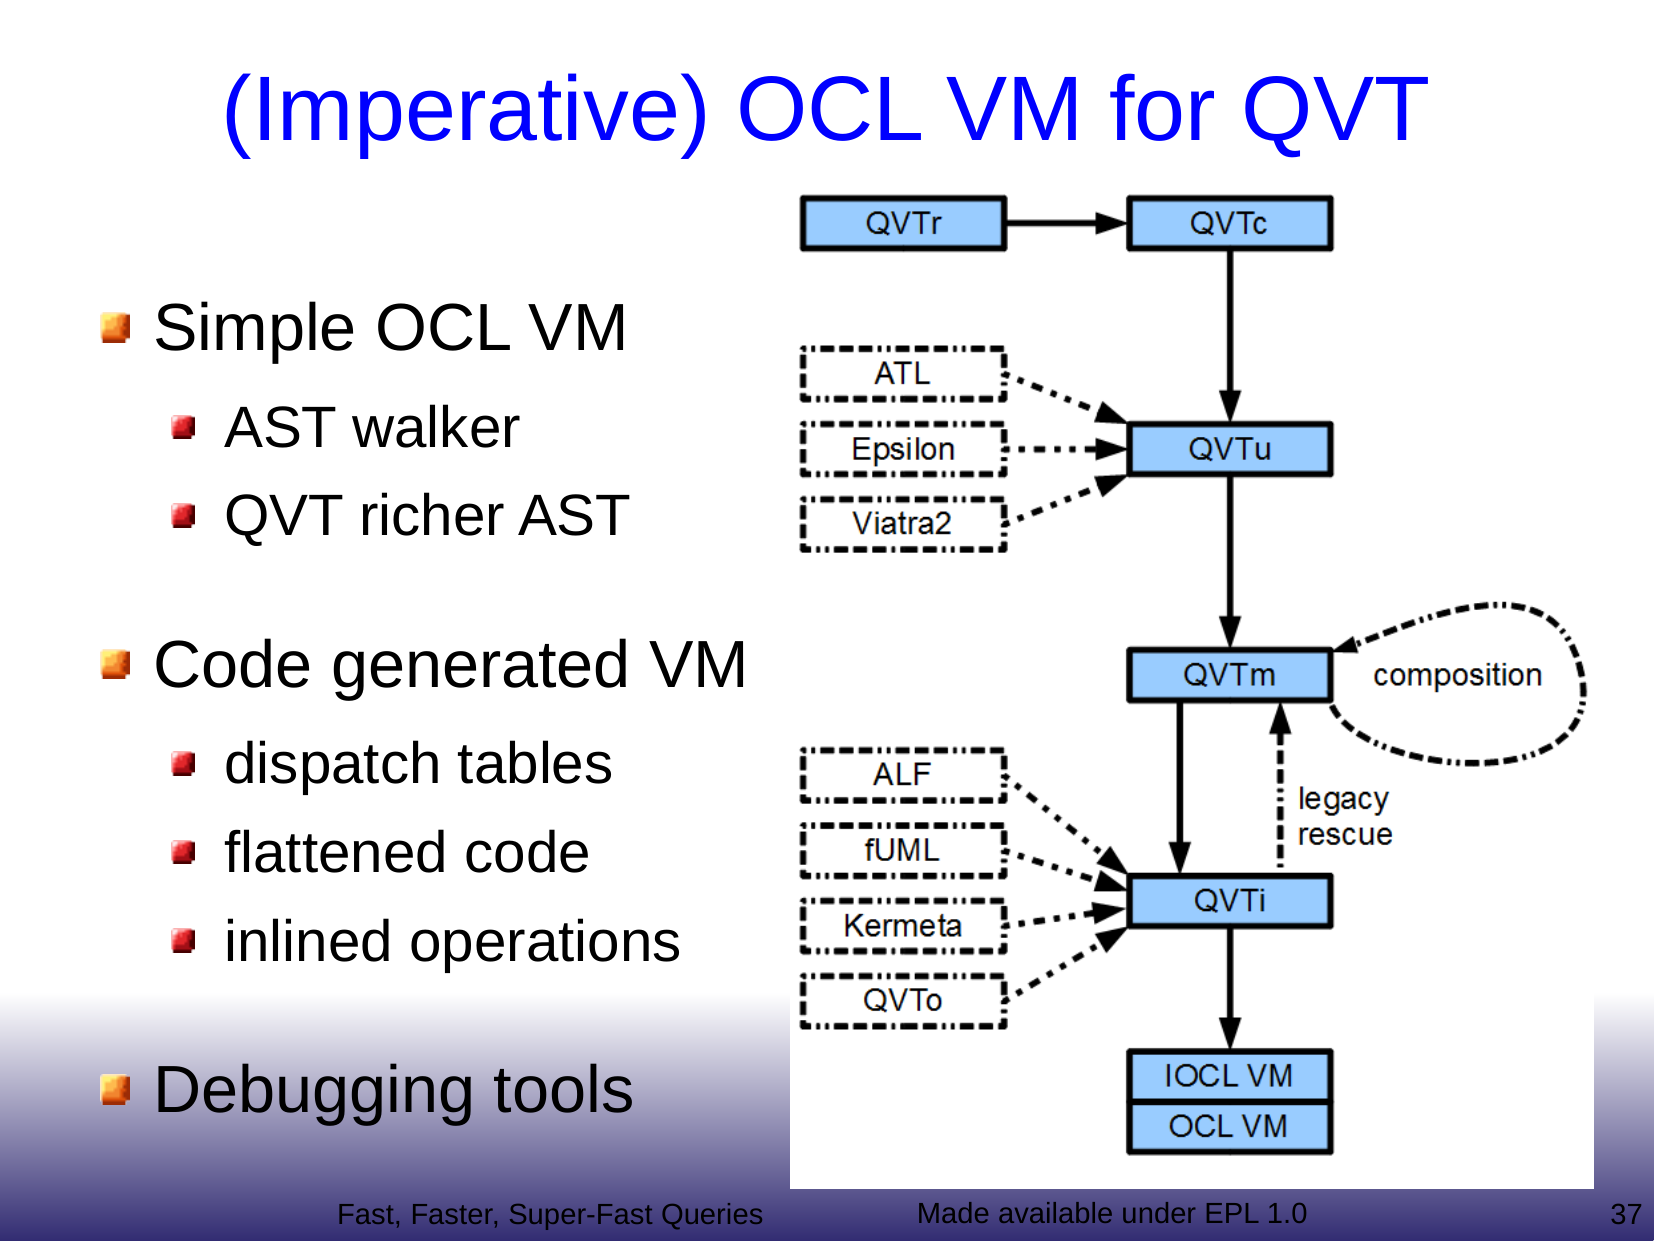

# (Imperative) OCL VM for QVT
Simple OCL VM
AST walker
QVT richer AST
Code generated VM
dispatch tables
flattened code
inlined operations
Debugging tools
Fast, Faster, Super-Fast Queries
37